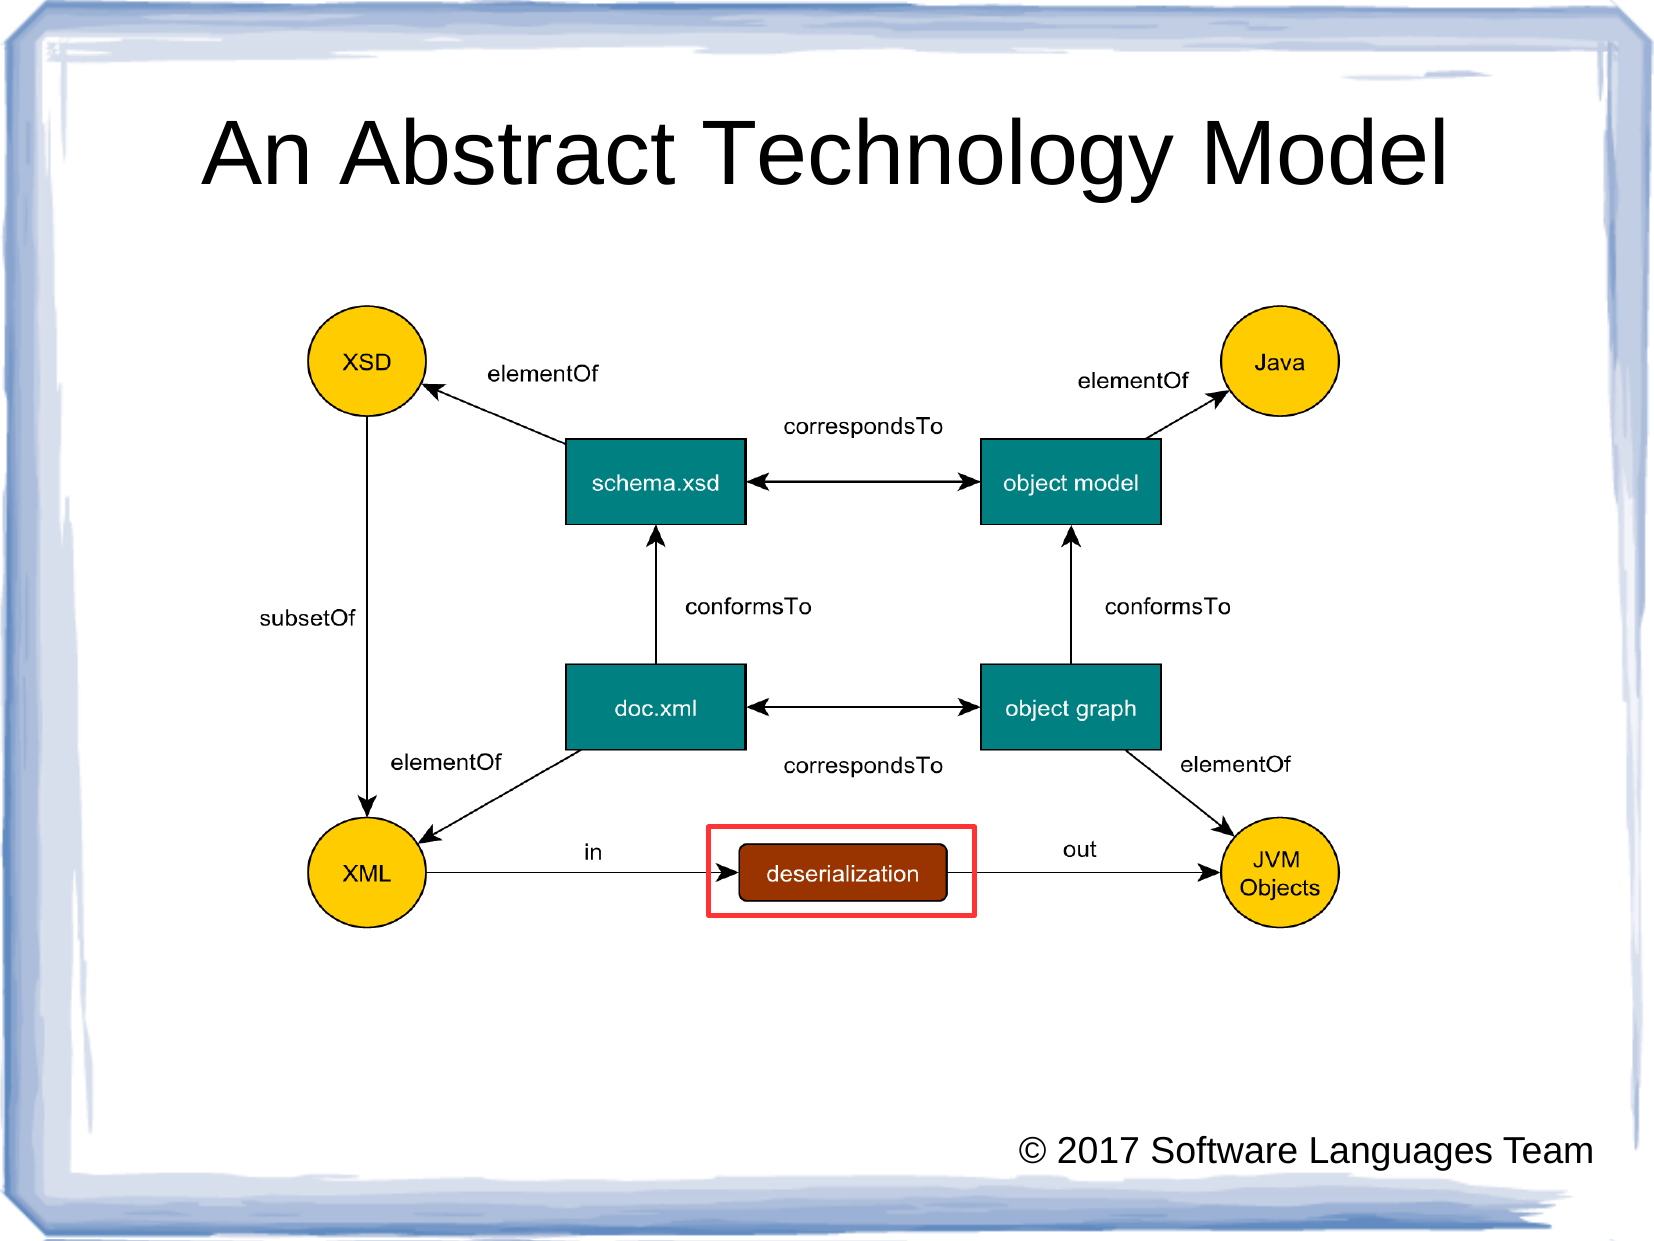

# An Abstract Technology Model
© 2017 Software Languages Team